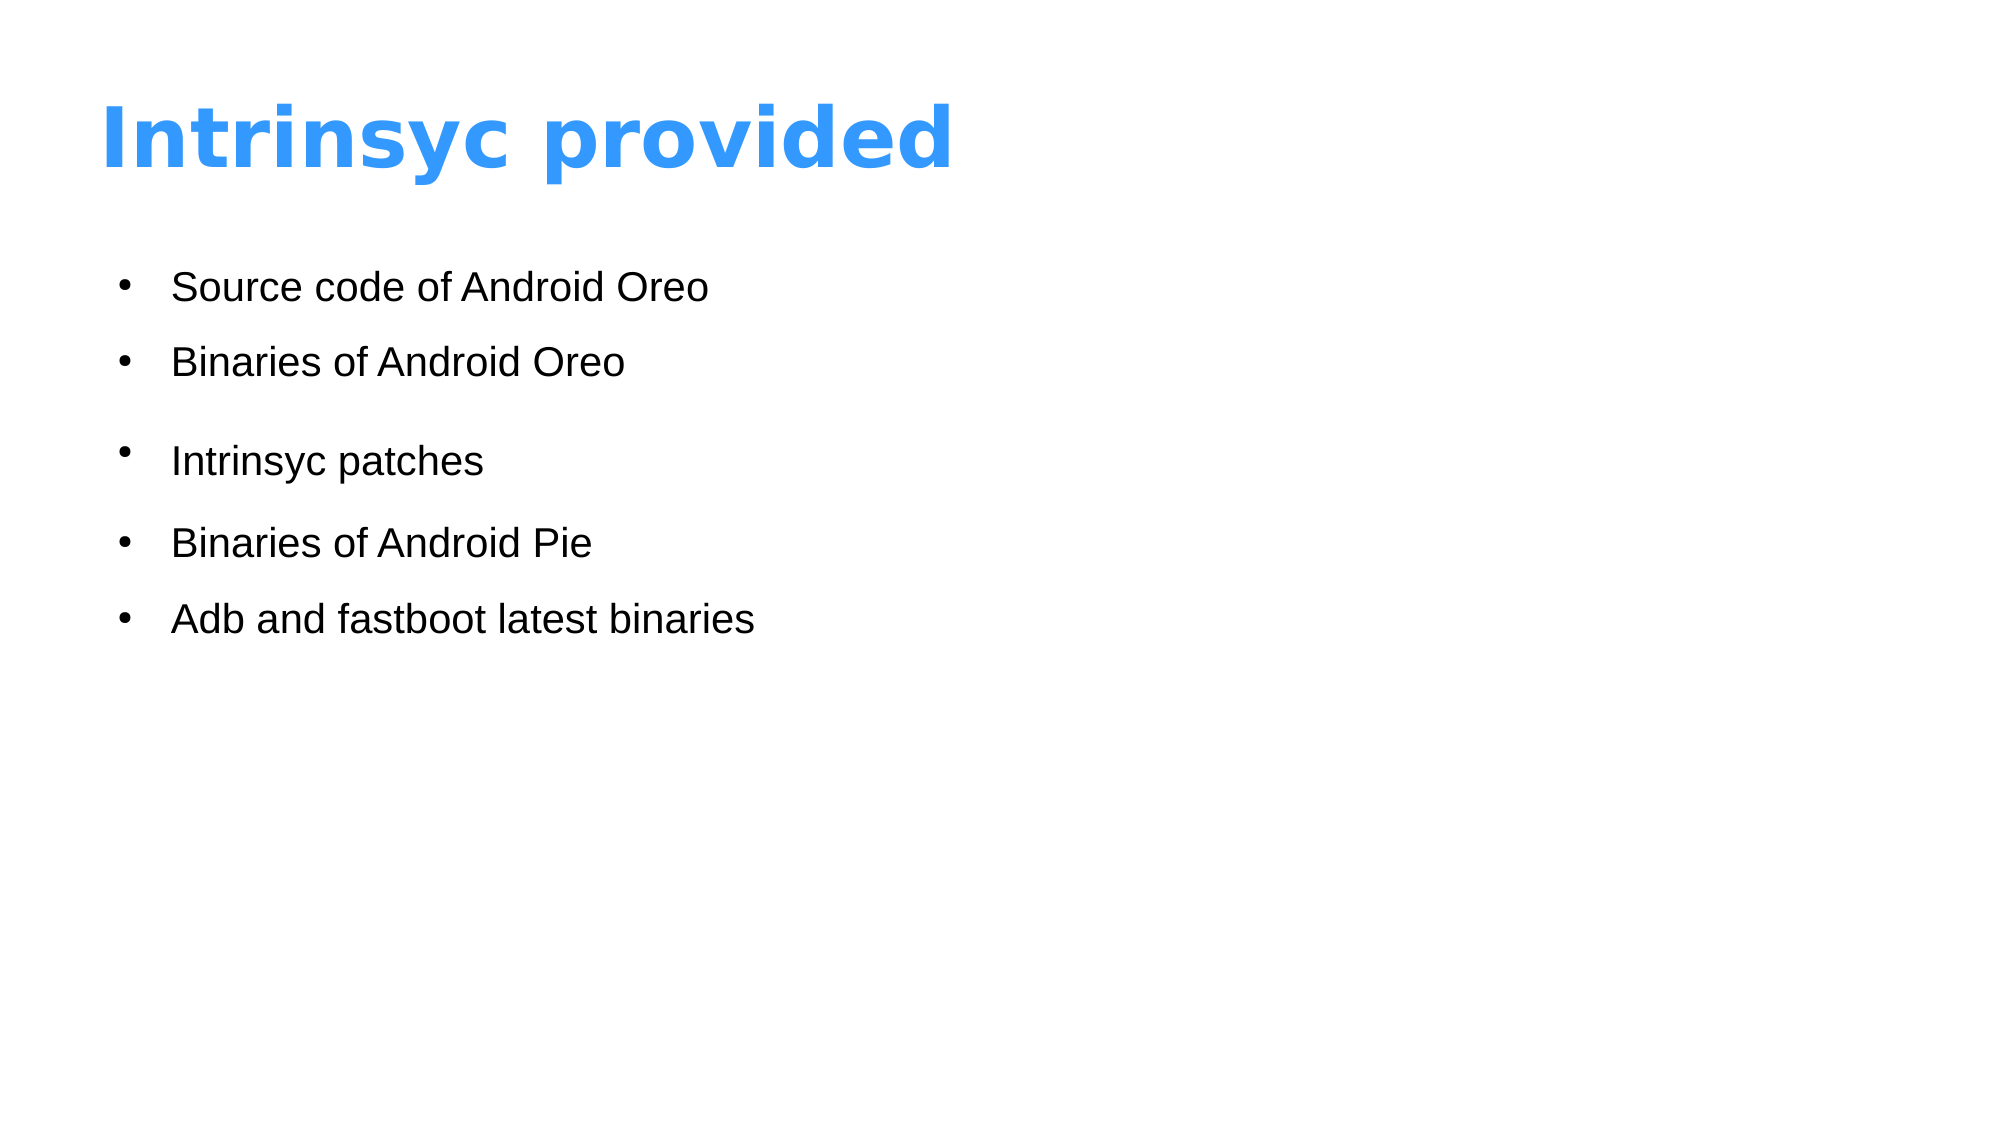

# Intrinsyc provided
Source code of Android Oreo
Binaries of Android Oreo
Intrinsyc patches
Binaries of Android Pie
Adb and fastboot latest binaries